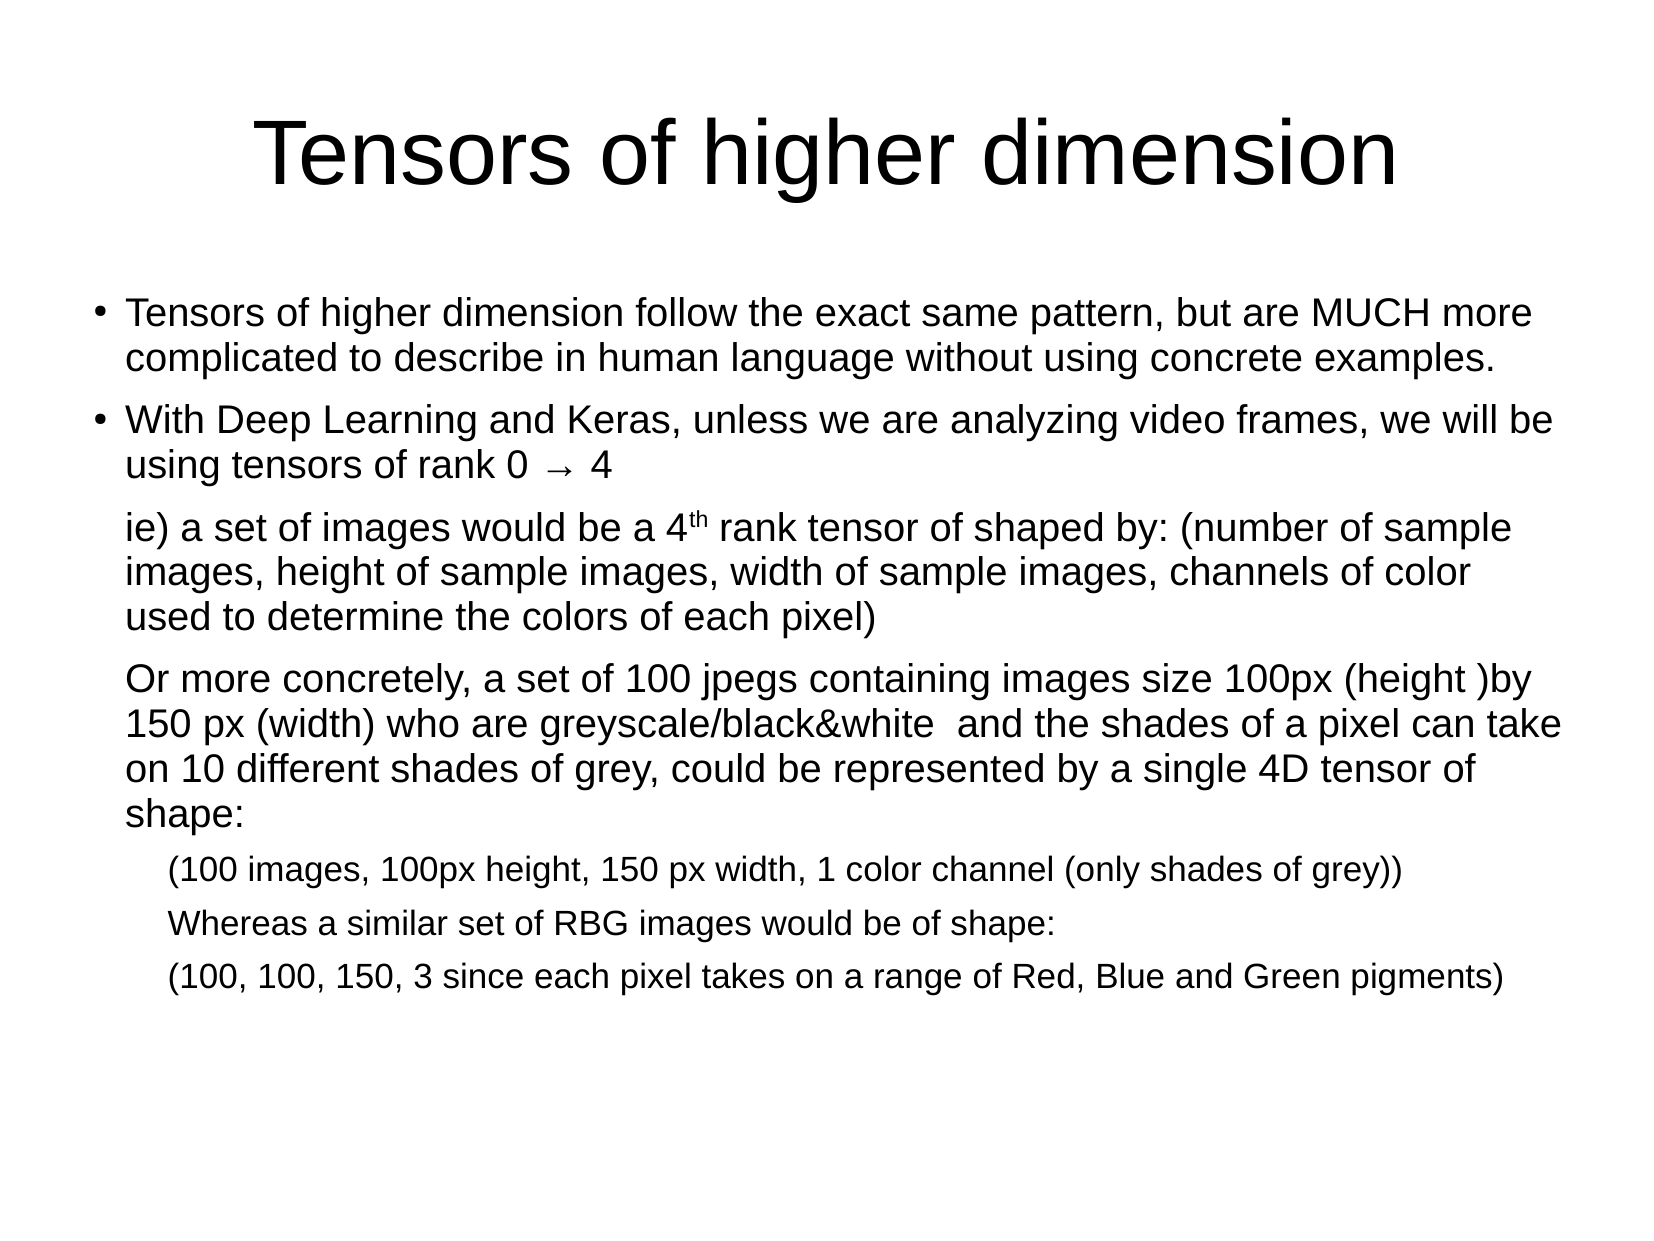

# Tensors of higher dimension
Tensors of higher dimension follow the exact same pattern, but are MUCH more complicated to describe in human language without using concrete examples.
With Deep Learning and Keras, unless we are analyzing video frames, we will be using tensors of rank 0 → 4
ie) a set of images would be a 4th rank tensor of shaped by: (number of sample images, height of sample images, width of sample images, channels of color used to determine the colors of each pixel)
Or more concretely, a set of 100 jpegs containing images size 100px (height )by 150 px (width) who are greyscale/black&white and the shades of a pixel can take on 10 different shades of grey, could be represented by a single 4D tensor of shape:
(100 images, 100px height, 150 px width, 1 color channel (only shades of grey))
Whereas a similar set of RBG images would be of shape:
(100, 100, 150, 3 since each pixel takes on a range of Red, Blue and Green pigments)